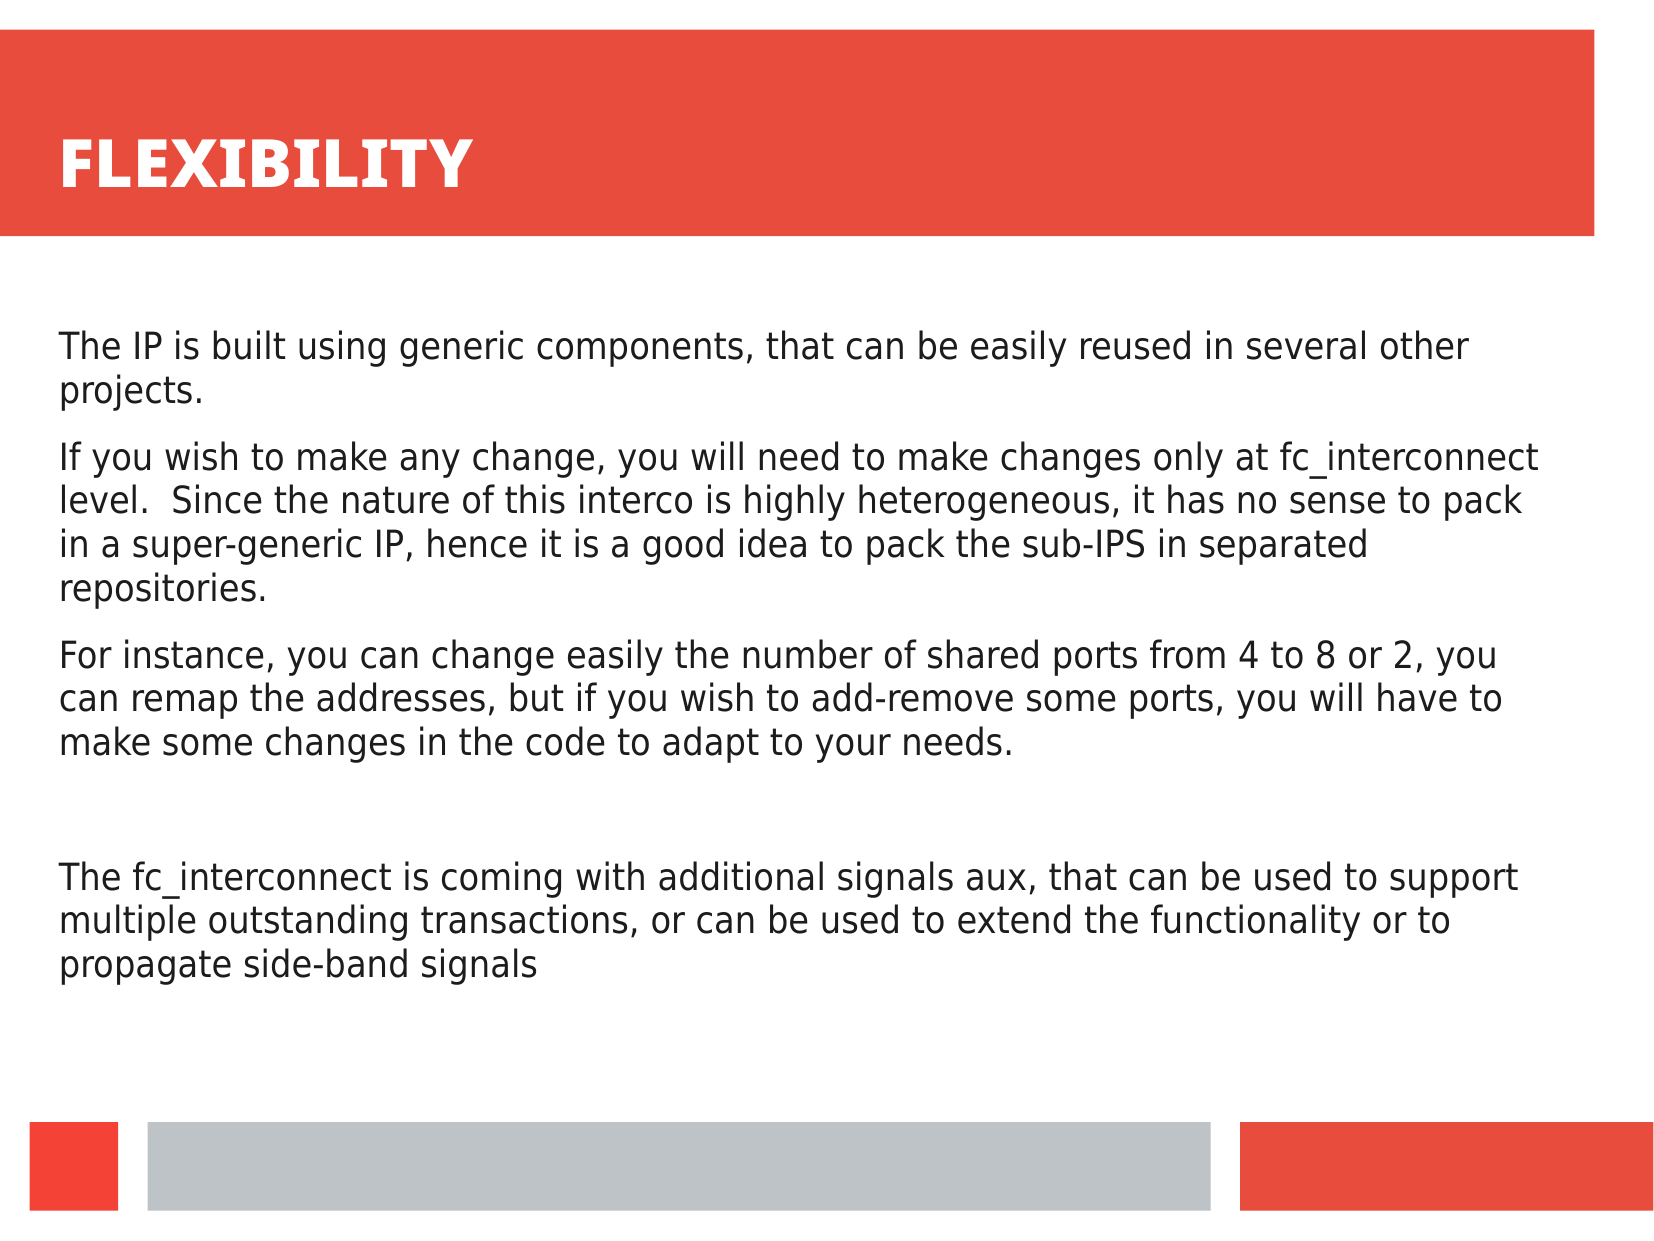

# FLEXIBILITY
The IP is built using generic components, that can be easily reused in several other projects.
If you wish to make any change, you will need to make changes only at fc_interconnect level. Since the nature of this interco is highly heterogeneous, it has no sense to pack in a super-generic IP, hence it is a good idea to pack the sub-IPS in separated repositories.
For instance, you can change easily the number of shared ports from 4 to 8 or 2, you can remap the addresses, but if you wish to add-remove some ports, you will have to make some changes in the code to adapt to your needs.
The fc_interconnect is coming with additional signals aux, that can be used to support multiple outstanding transactions, or can be used to extend the functionality or to propagate side-band signals